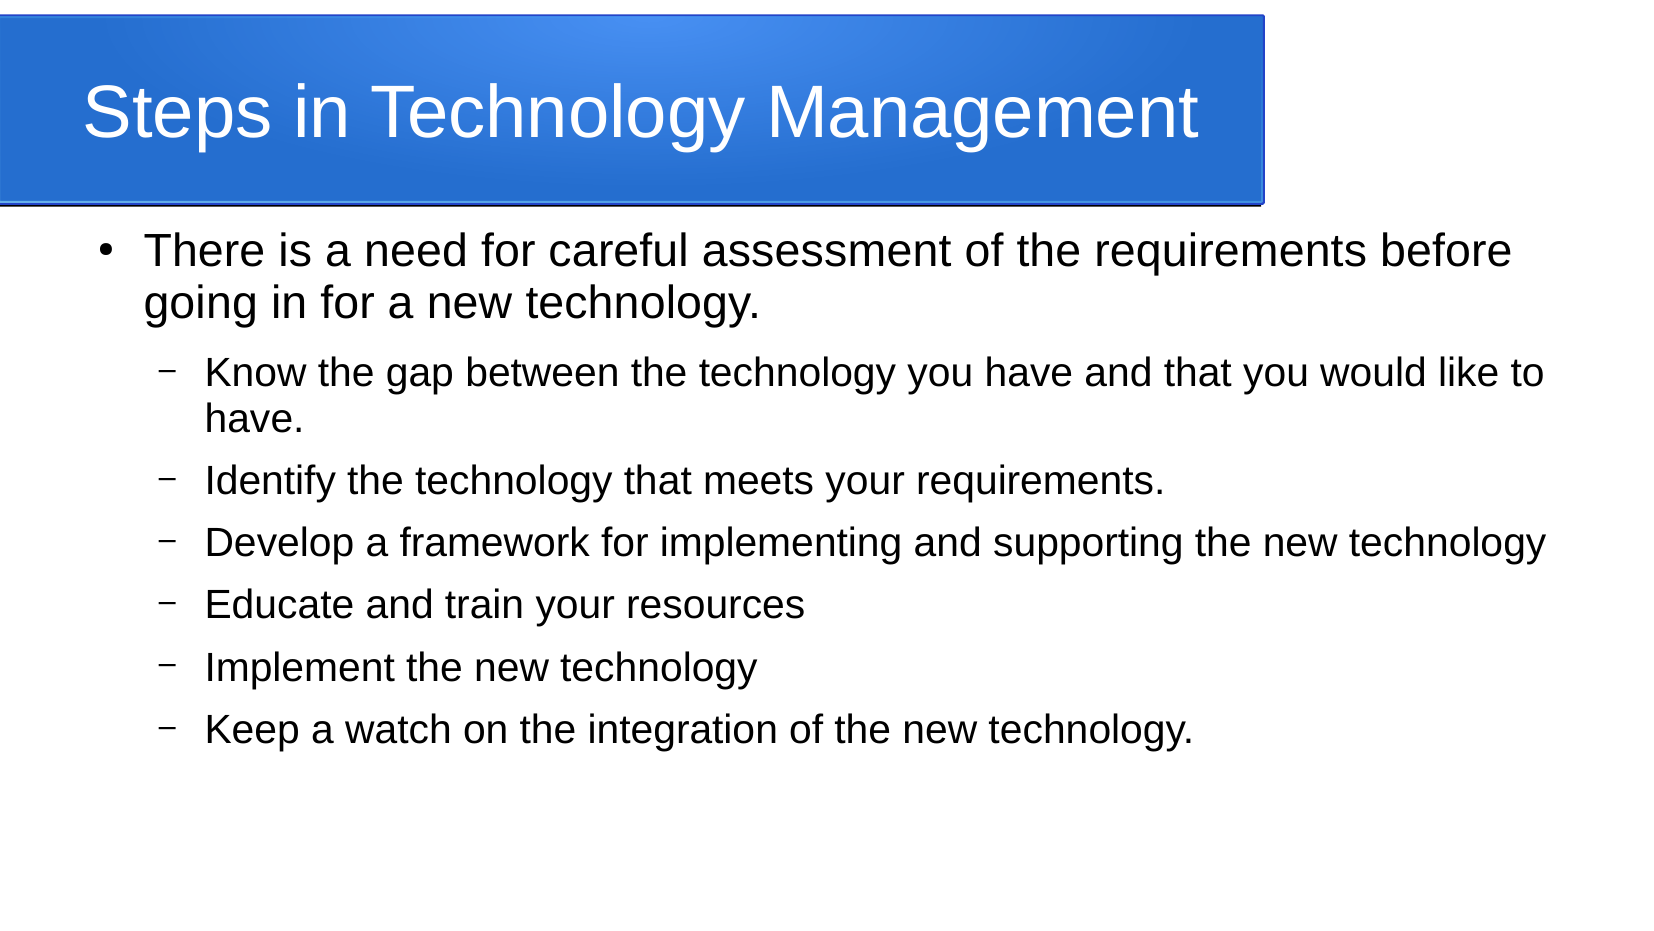

# Steps in Technology Management
There is a need for careful assessment of the requirements before going in for a new technology.
Know the gap between the technology you have and that you would like to have.
Identify the technology that meets your requirements.
Develop a framework for implementing and supporting the new technology
Educate and train your resources
Implement the new technology
Keep a watch on the integration of the new technology.